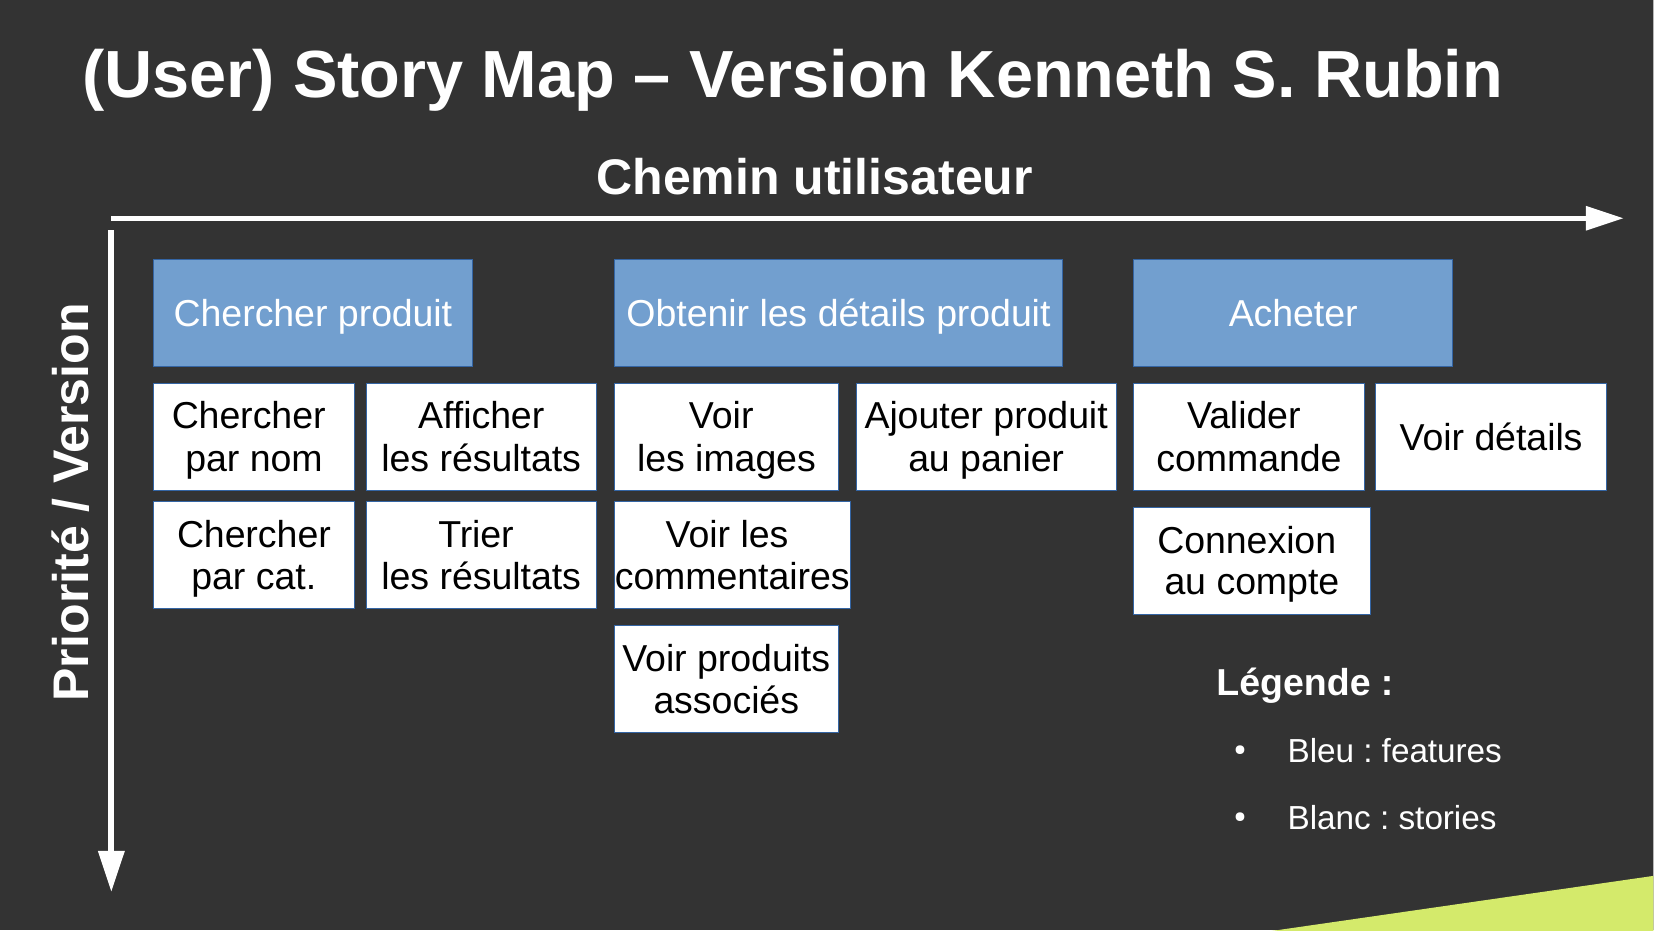

# (User) Story Map – Version Kenneth S. Rubin
Chemin utilisateur
Chercher
Chercher produit
Obtenir les détails produit
Acheter
Chercher
par nom
Afficher
les résultats
Voir
les images
Ajouter produit
au panier
Valider
commande
Voir détails
Priorité / Version
Chercher
par cat.
Trier
les résultats
Voir les
commentaires
Connexion
au compte
Voir produits
associés
Légende :
Bleu : features
Blanc : stories